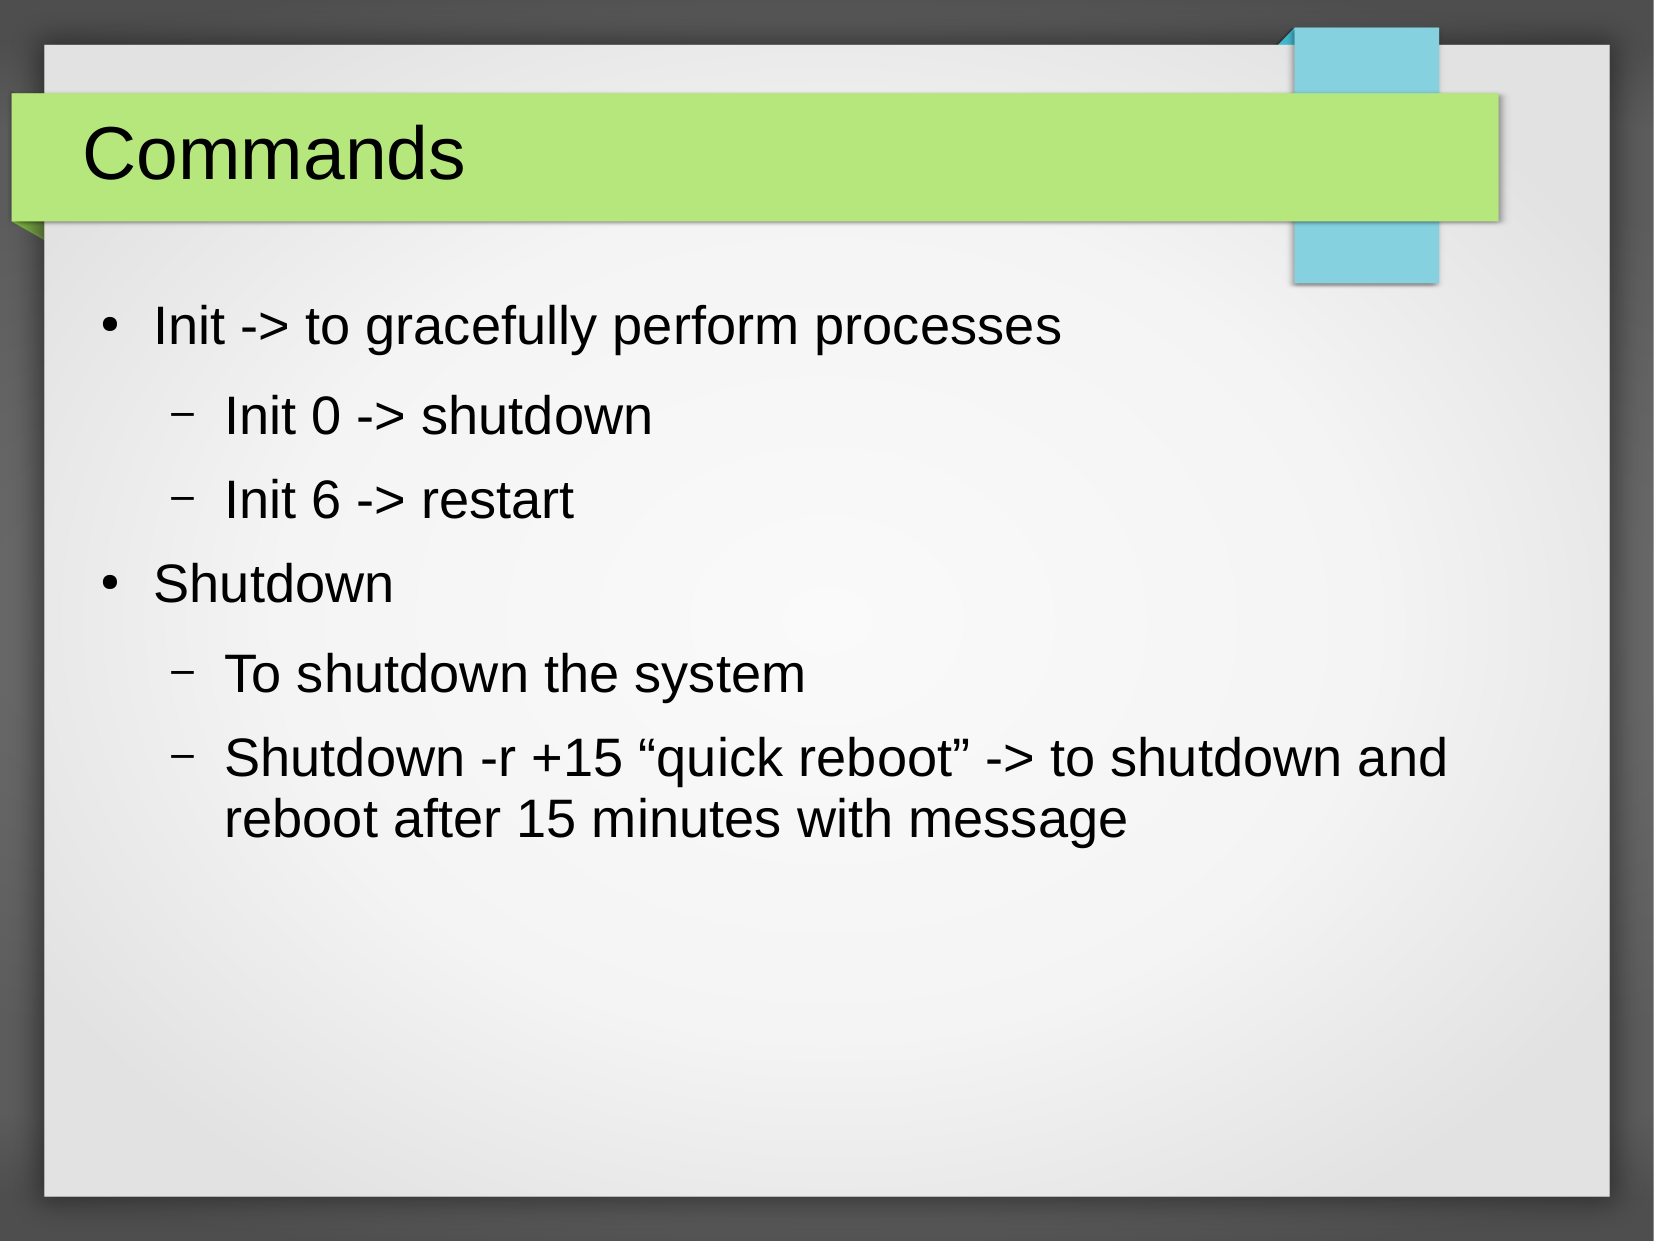

# Commands
Init -> to gracefully perform processes
Init 0 -> shutdown
Init 6 -> restart
Shutdown
To shutdown the system
Shutdown -r +15 “quick reboot” -> to shutdown and reboot after 15 minutes with message